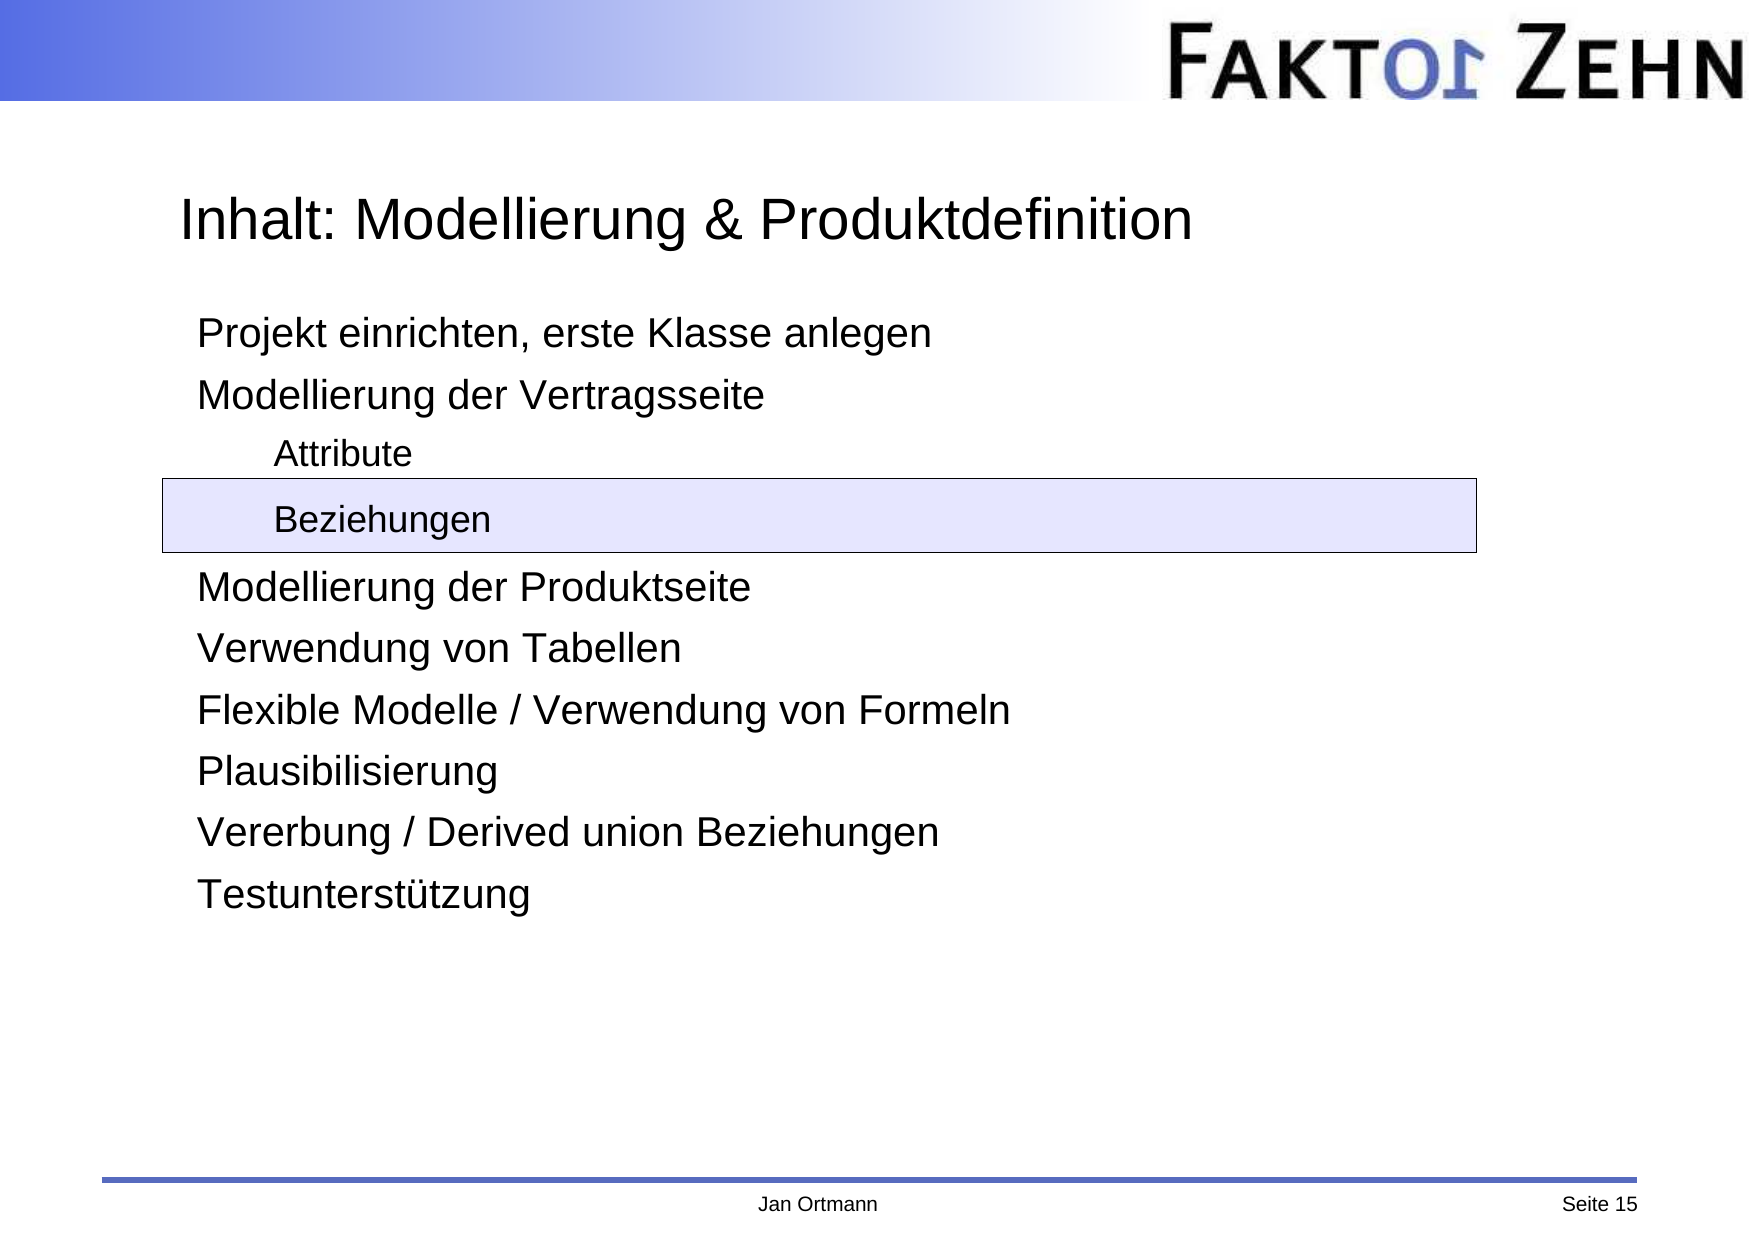

# Inhalt: Modellierung & Produktdefinition
Projekt einrichten, erste Klasse anlegen
Modellierung der Vertragsseite
Attribute
Beziehungen
Modellierung der Produktseite
Verwendung von Tabellen
Flexible Modelle / Verwendung von Formeln
Plausibilisierung
Vererbung / Derived union Beziehungen
Testunterstützung